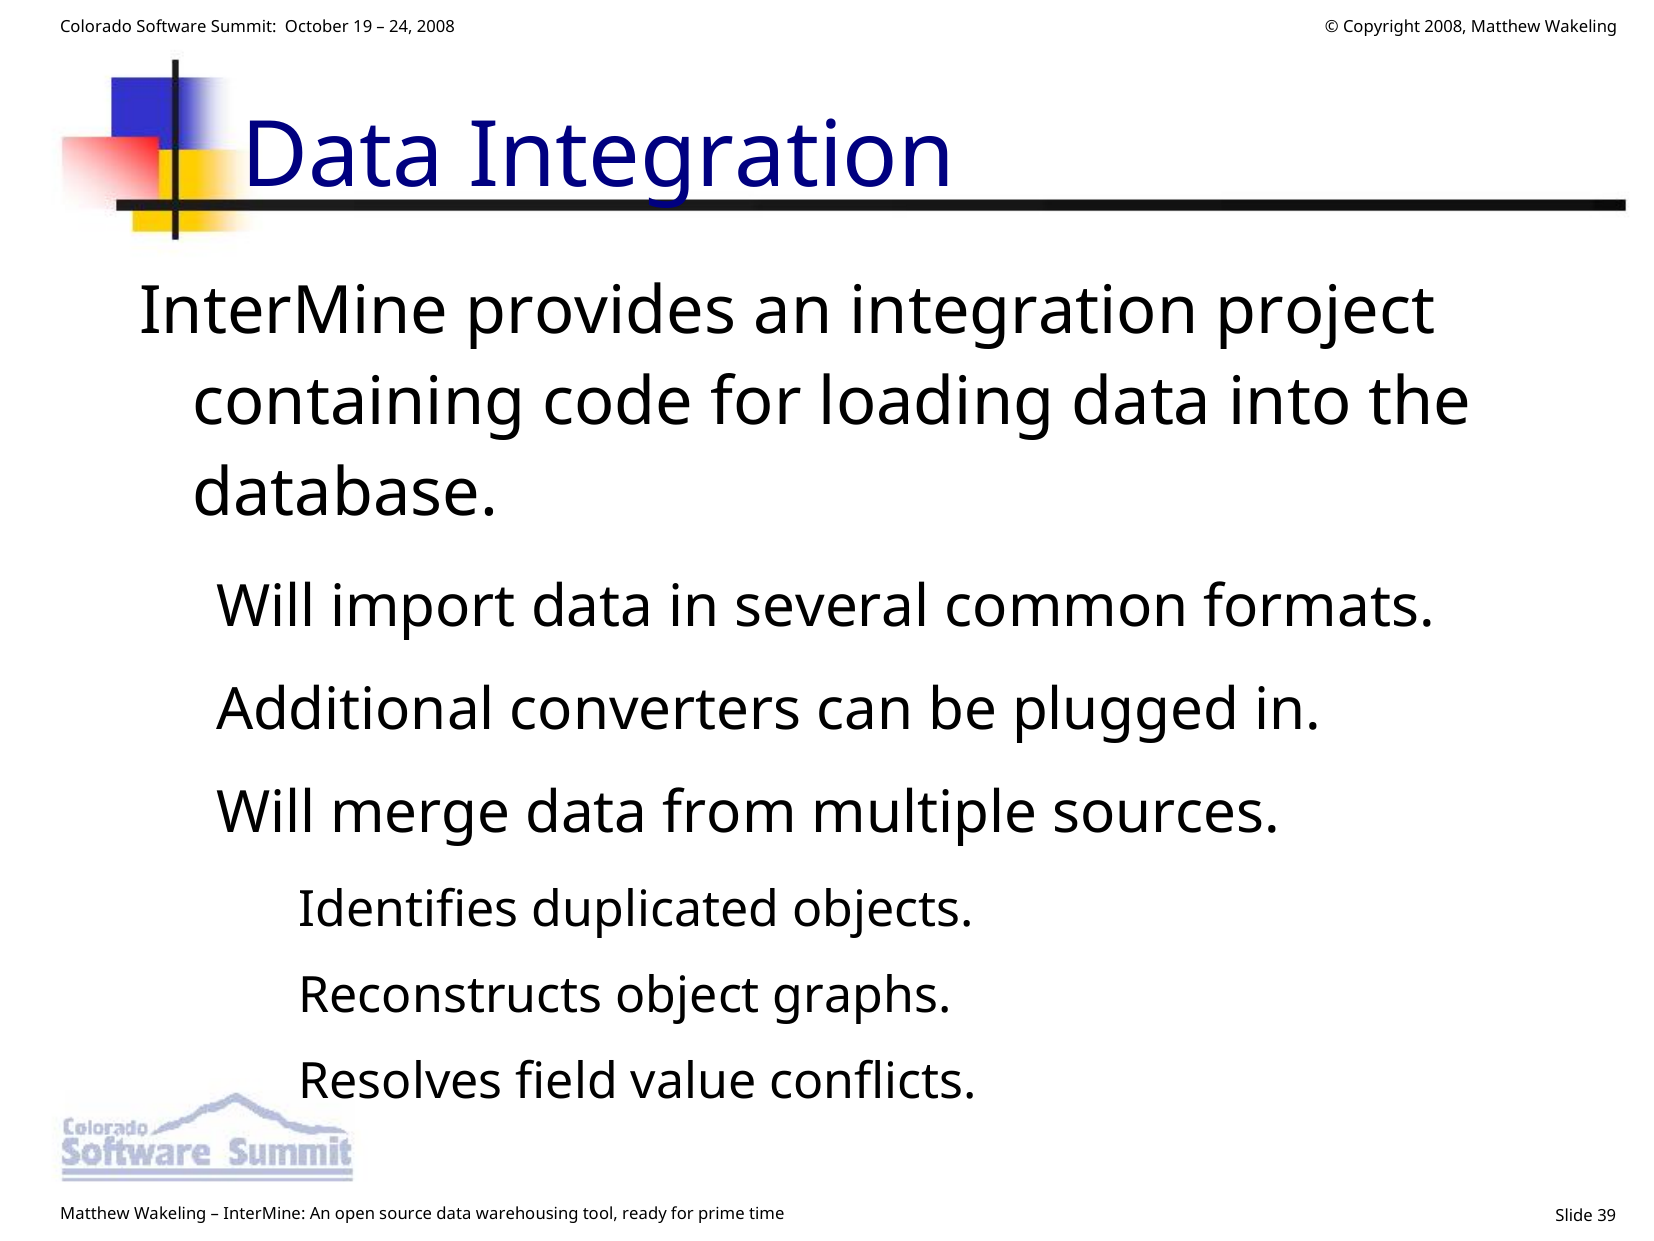

# Data Integration
InterMine provides an integration project containing code for loading data into the database.
Will import data in several common formats.
Additional converters can be plugged in.
Will merge data from multiple sources.
Identifies duplicated objects.
Reconstructs object graphs.
Resolves field value conflicts.